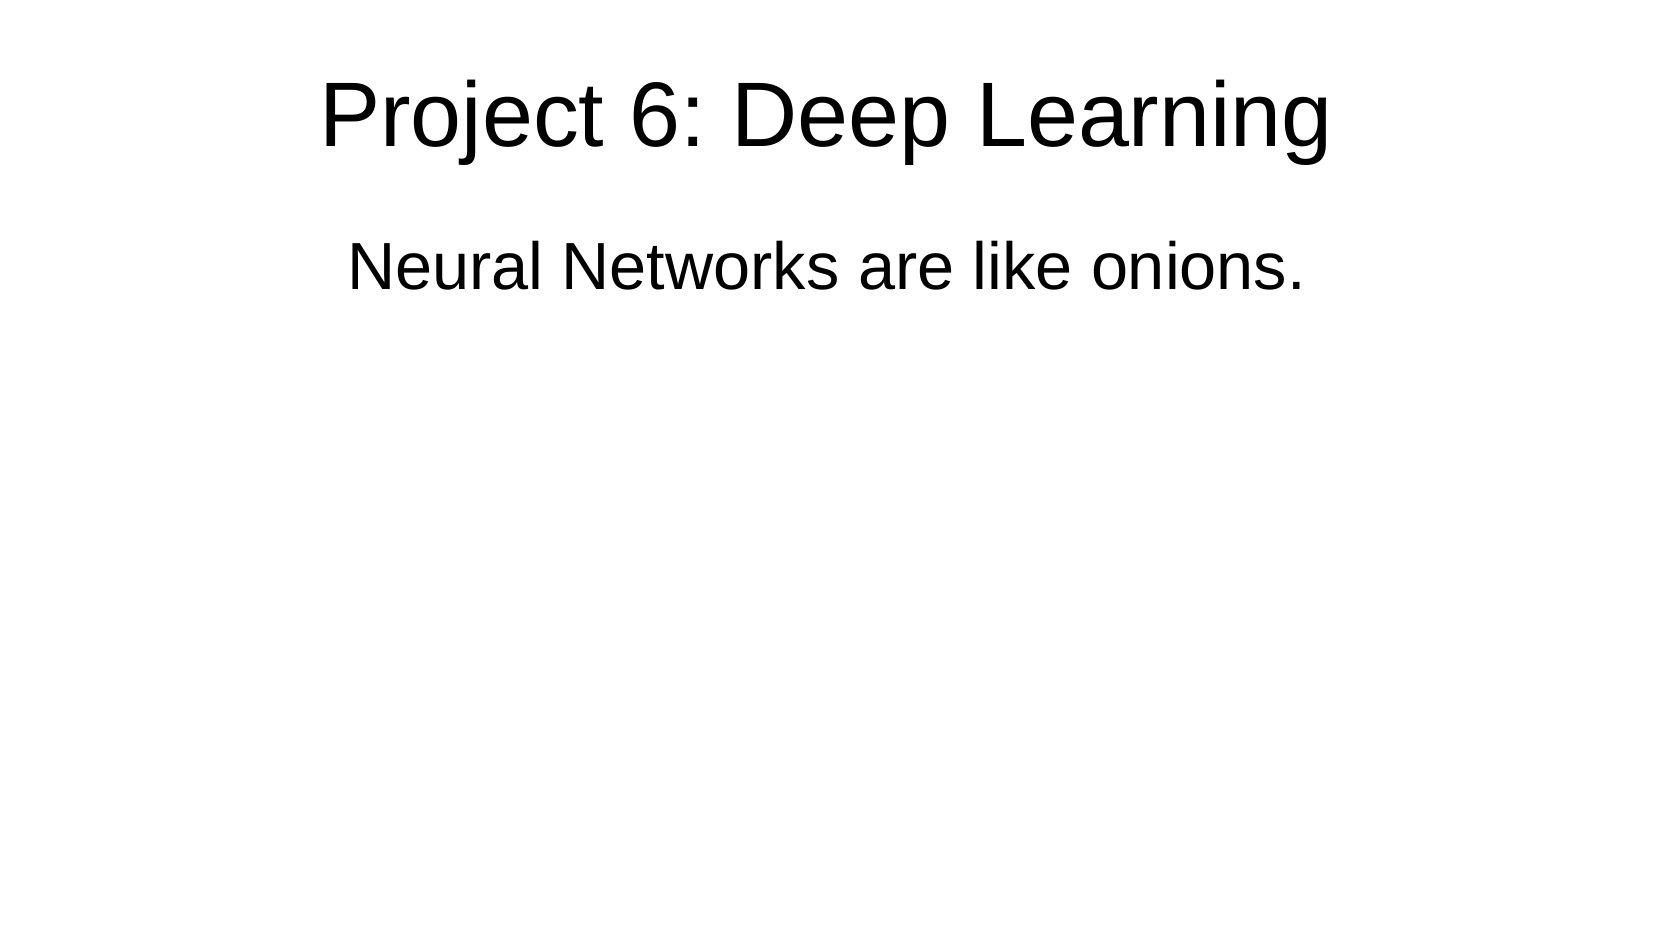

# Project 6: Deep Learning
Neural Networks are like onions.